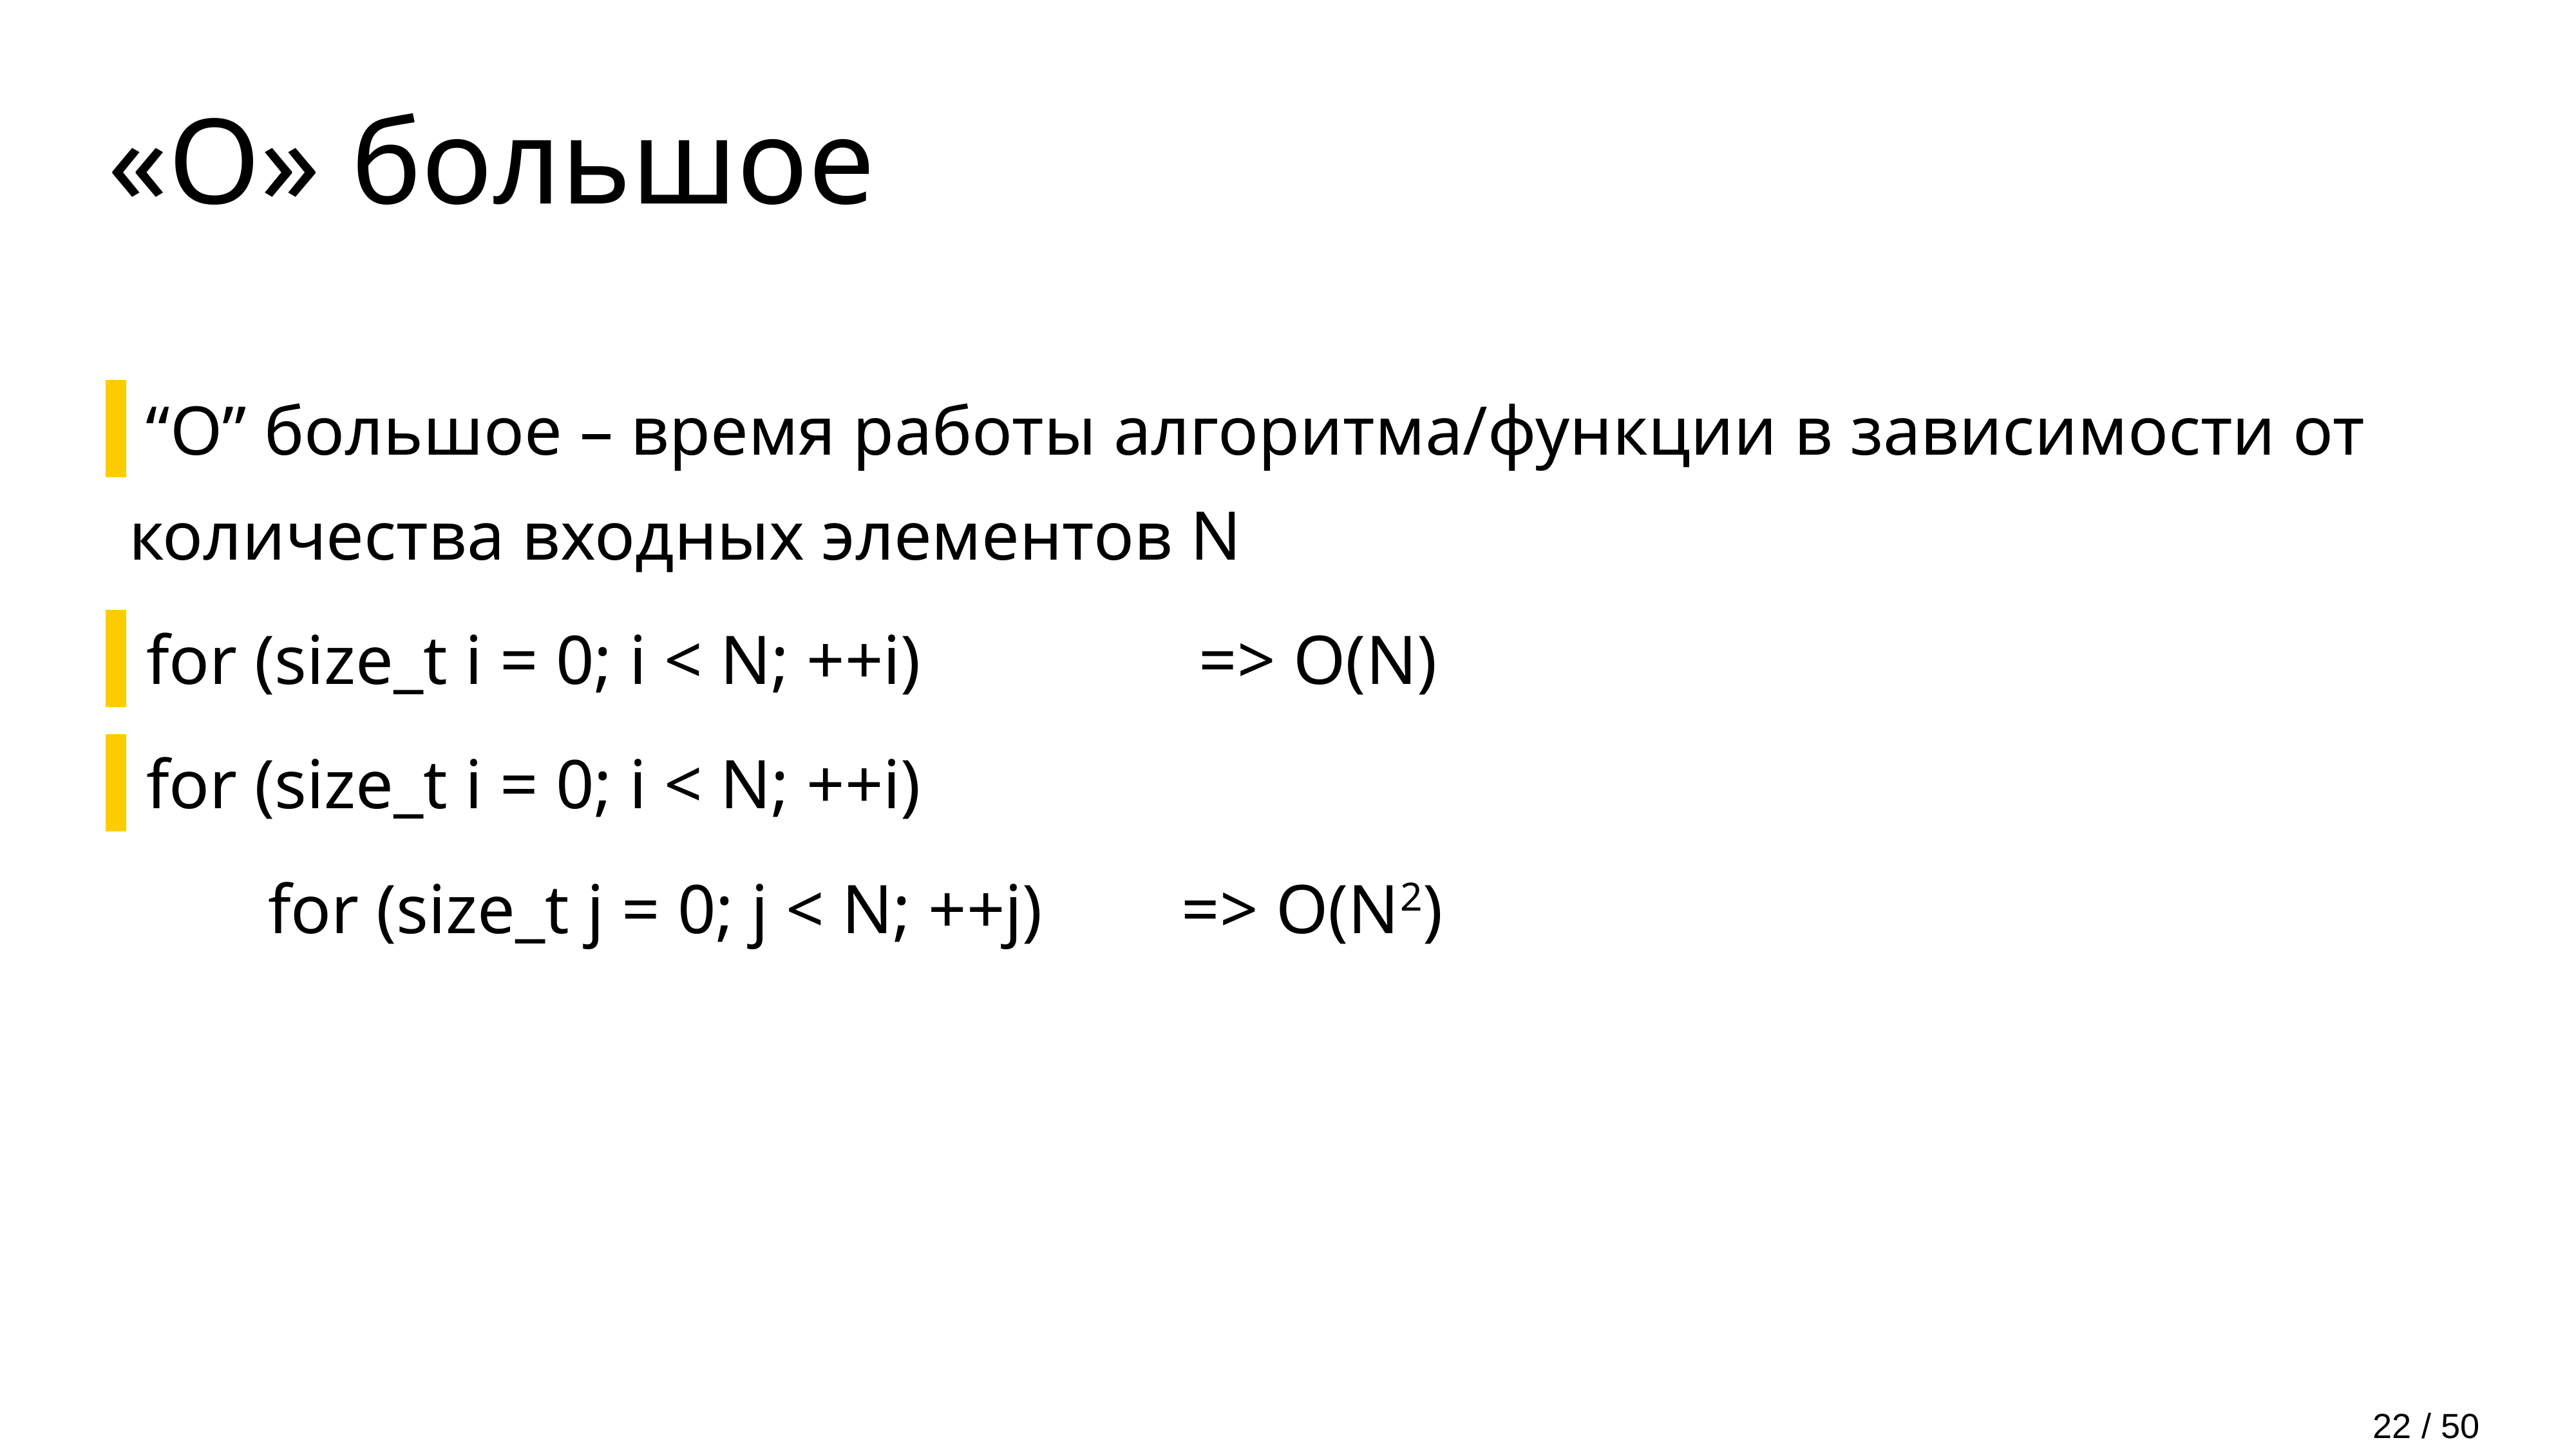

# «О» большое
 “О” большое – время работы алгоритма/функции в зависимости от количества входных элементов N
 for (size_t i = 0; i < N; ++i) => O(N)
 for (size_t i = 0; i < N; ++i)
 for (size_t j = 0; j < N; ++j) => O(N2)